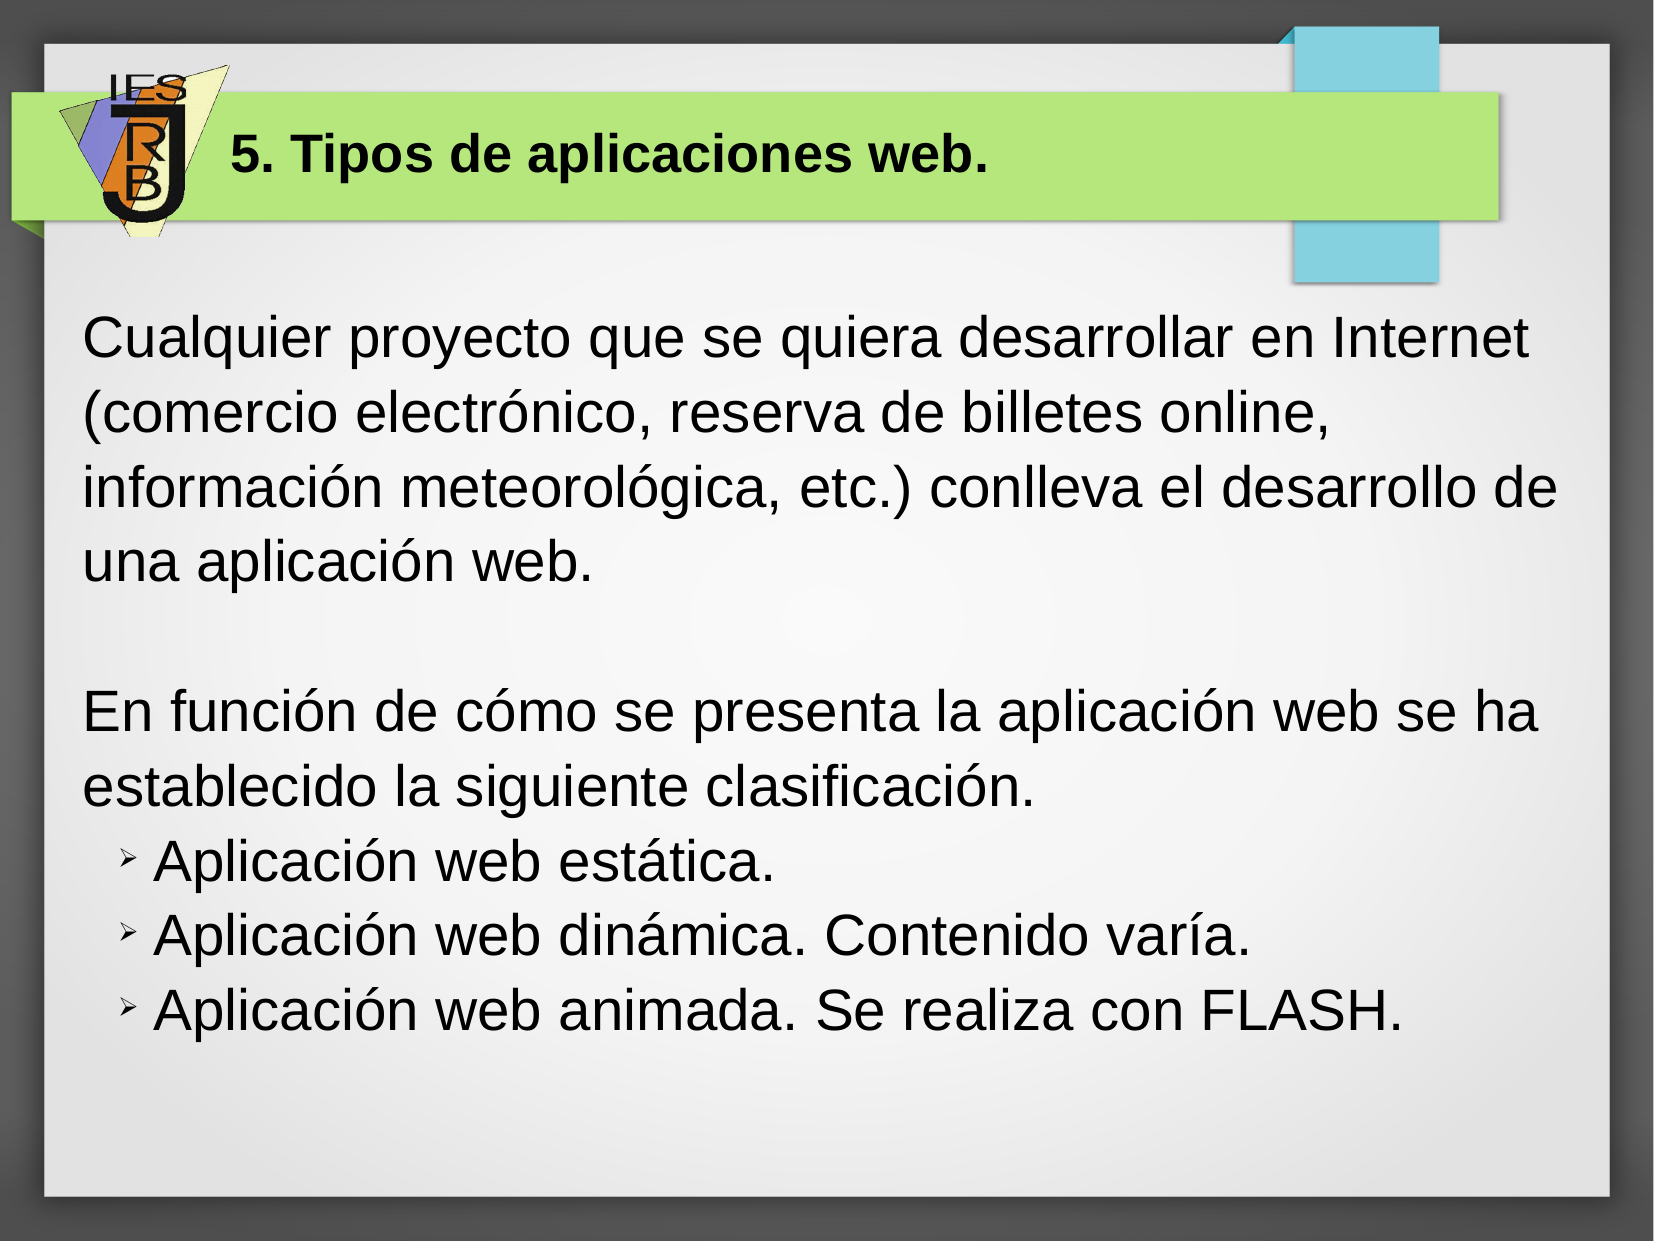

# 5. Tipos de aplicaciones web.
Cualquier proyecto que se quiera desarrollar en Internet (comercio electrónico, reserva de billetes online, información meteorológica, etc.) conlleva el desarrollo de una aplicación web.
En función de cómo se presenta la aplicación web se ha establecido la siguiente clasificación.
Aplicación web estática.
Aplicación web dinámica. Contenido varía.
Aplicación web animada. Se realiza con FLASH.